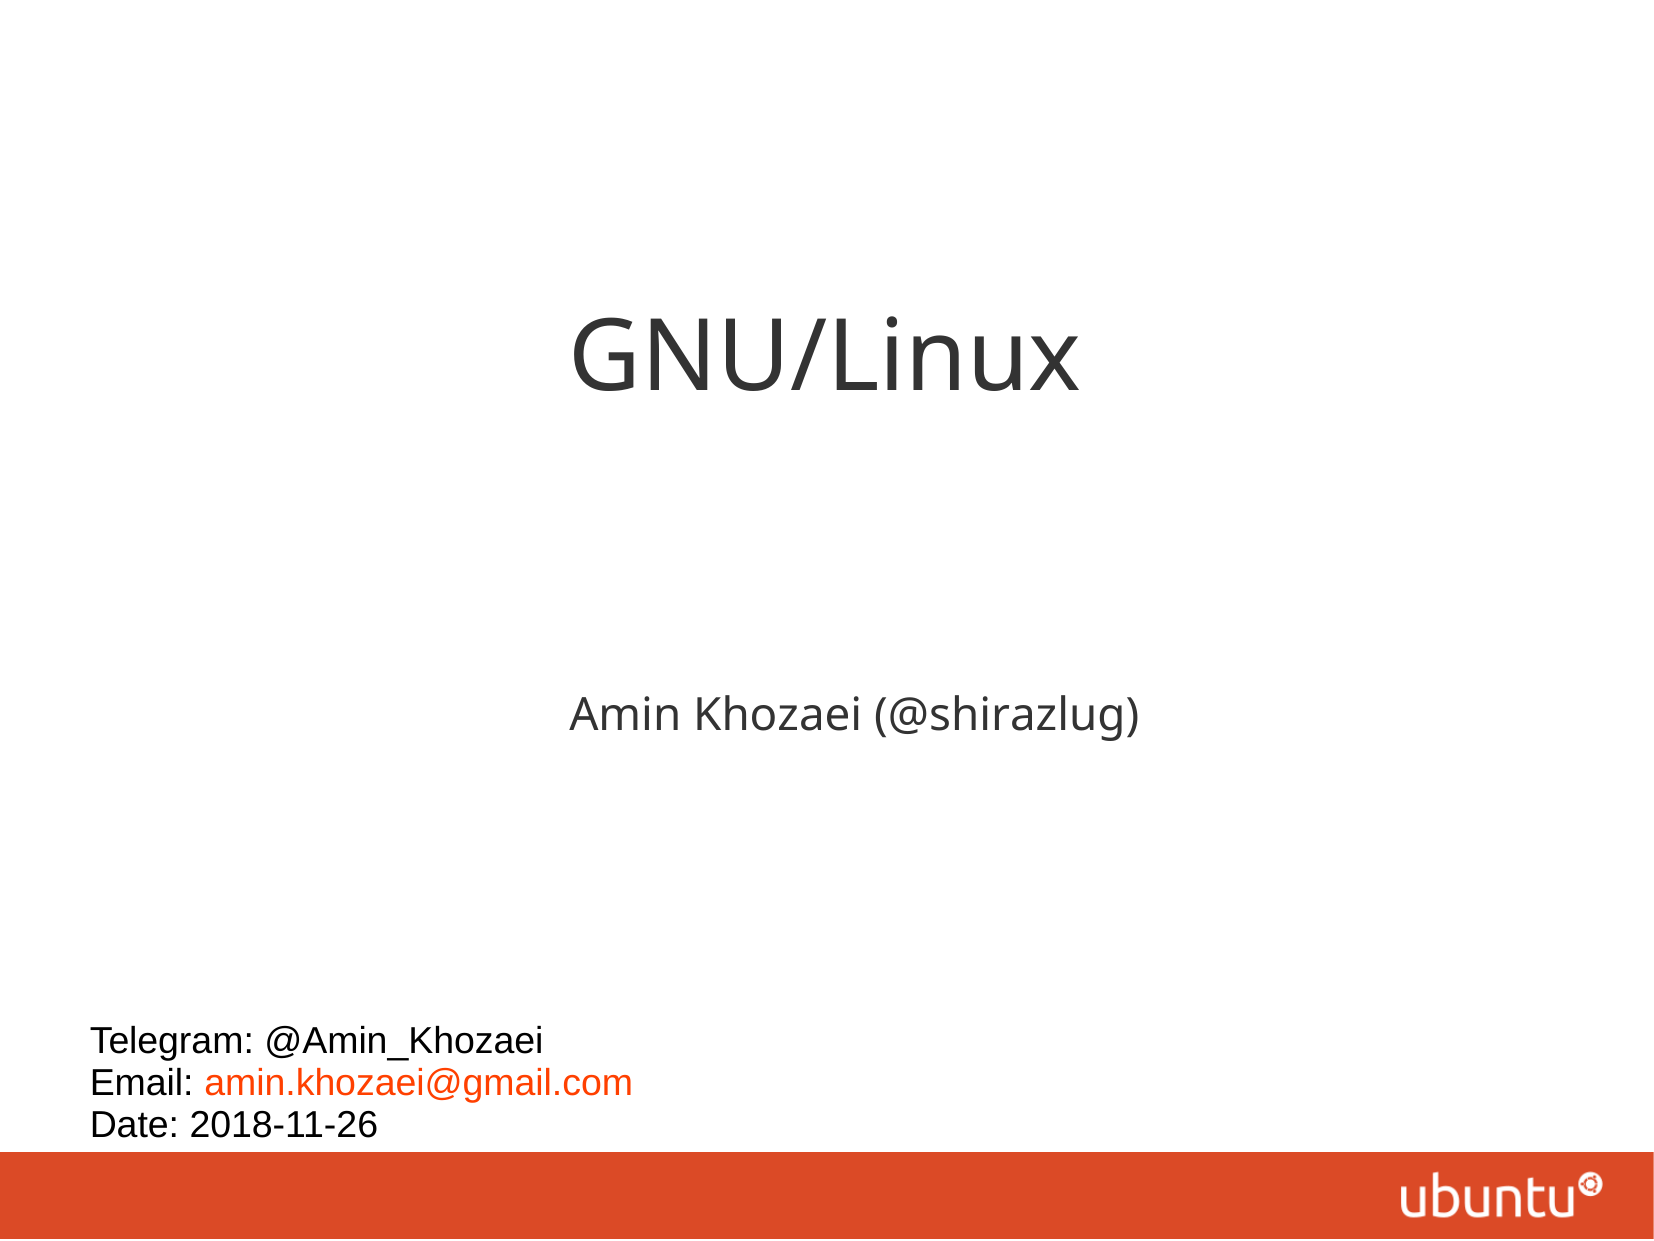

# GNU/Linux
Amin Khozaei (@shirazlug)
Telegram: @Amin_Khozaei
Email: amin.khozaei@gmail.com
Date: 2018-11-26